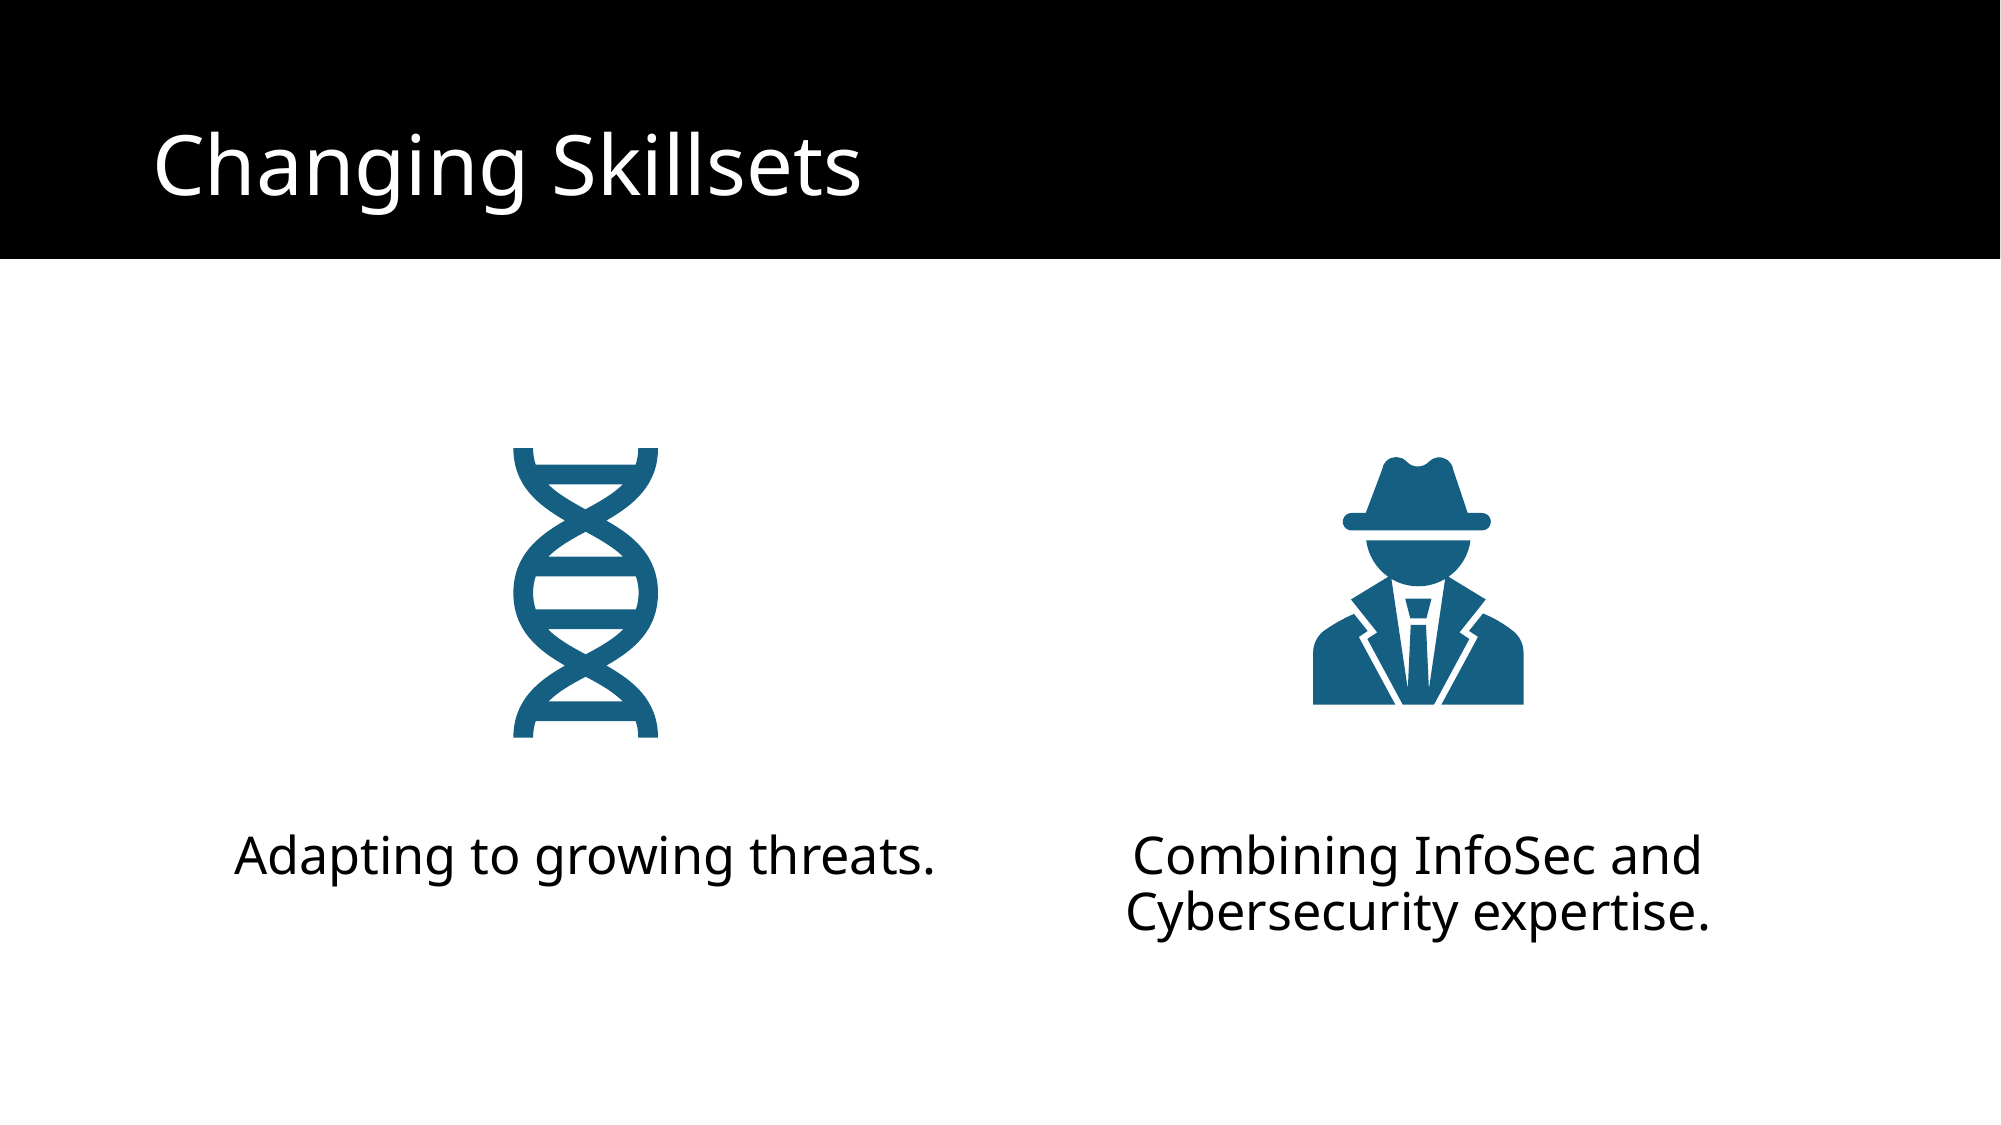

# Changing Skillsets
Adapting to growing threats.
Combining InfoSec and Cybersecurity expertise.